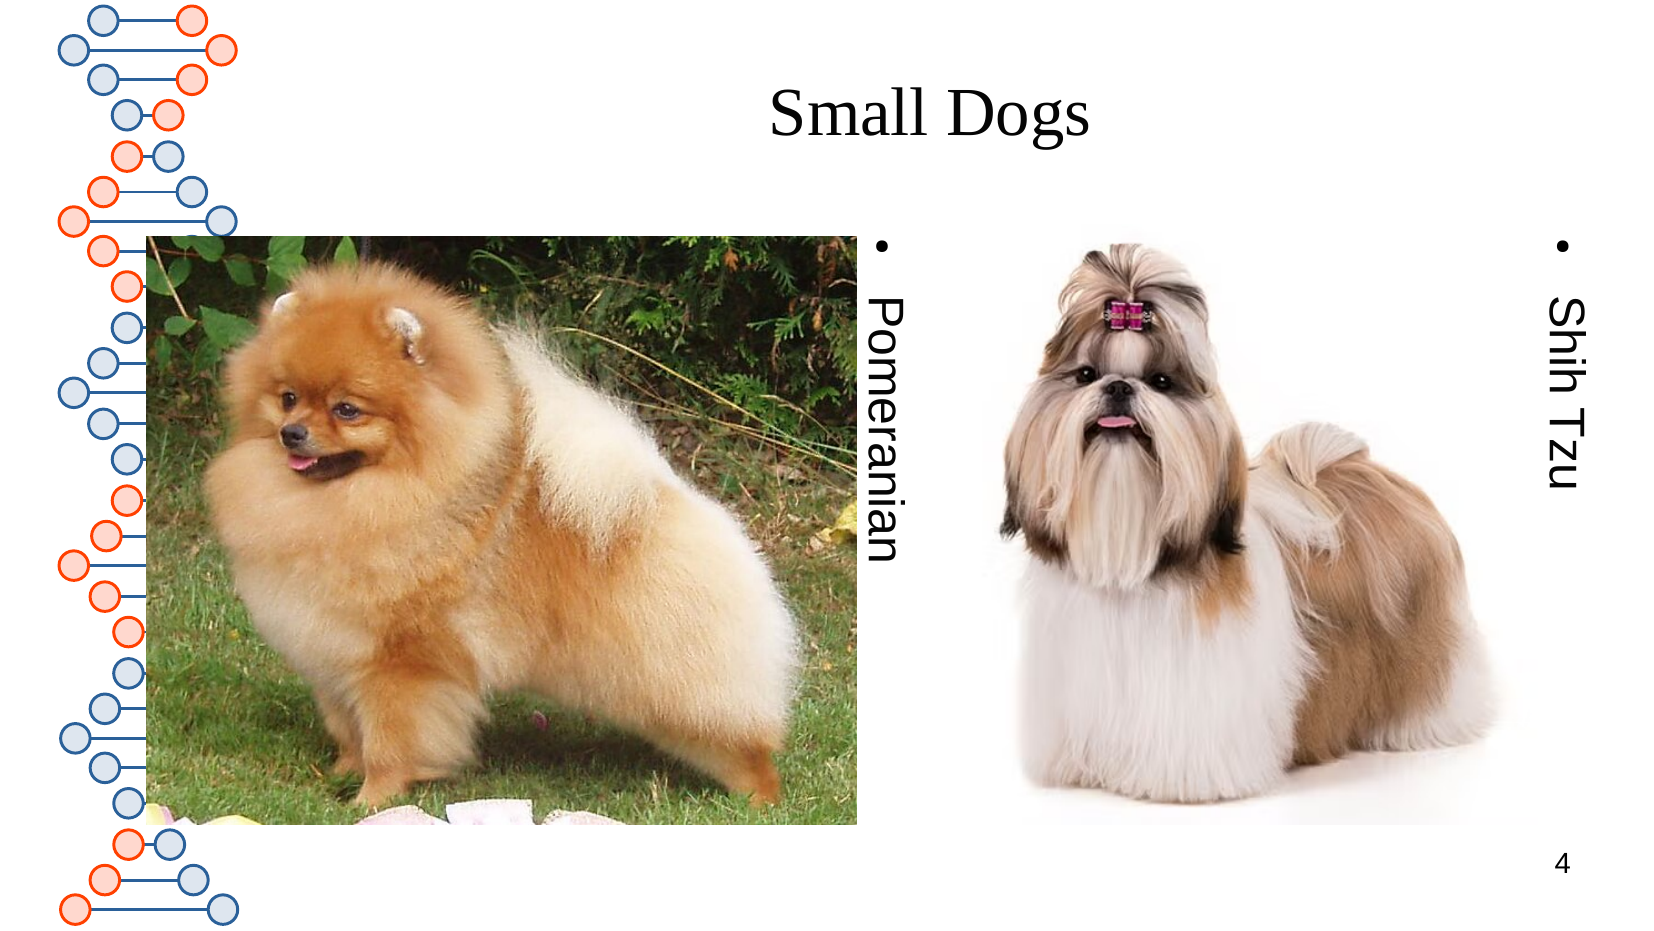

# Small Dogs
Pomeranian
Shih Tzu
4